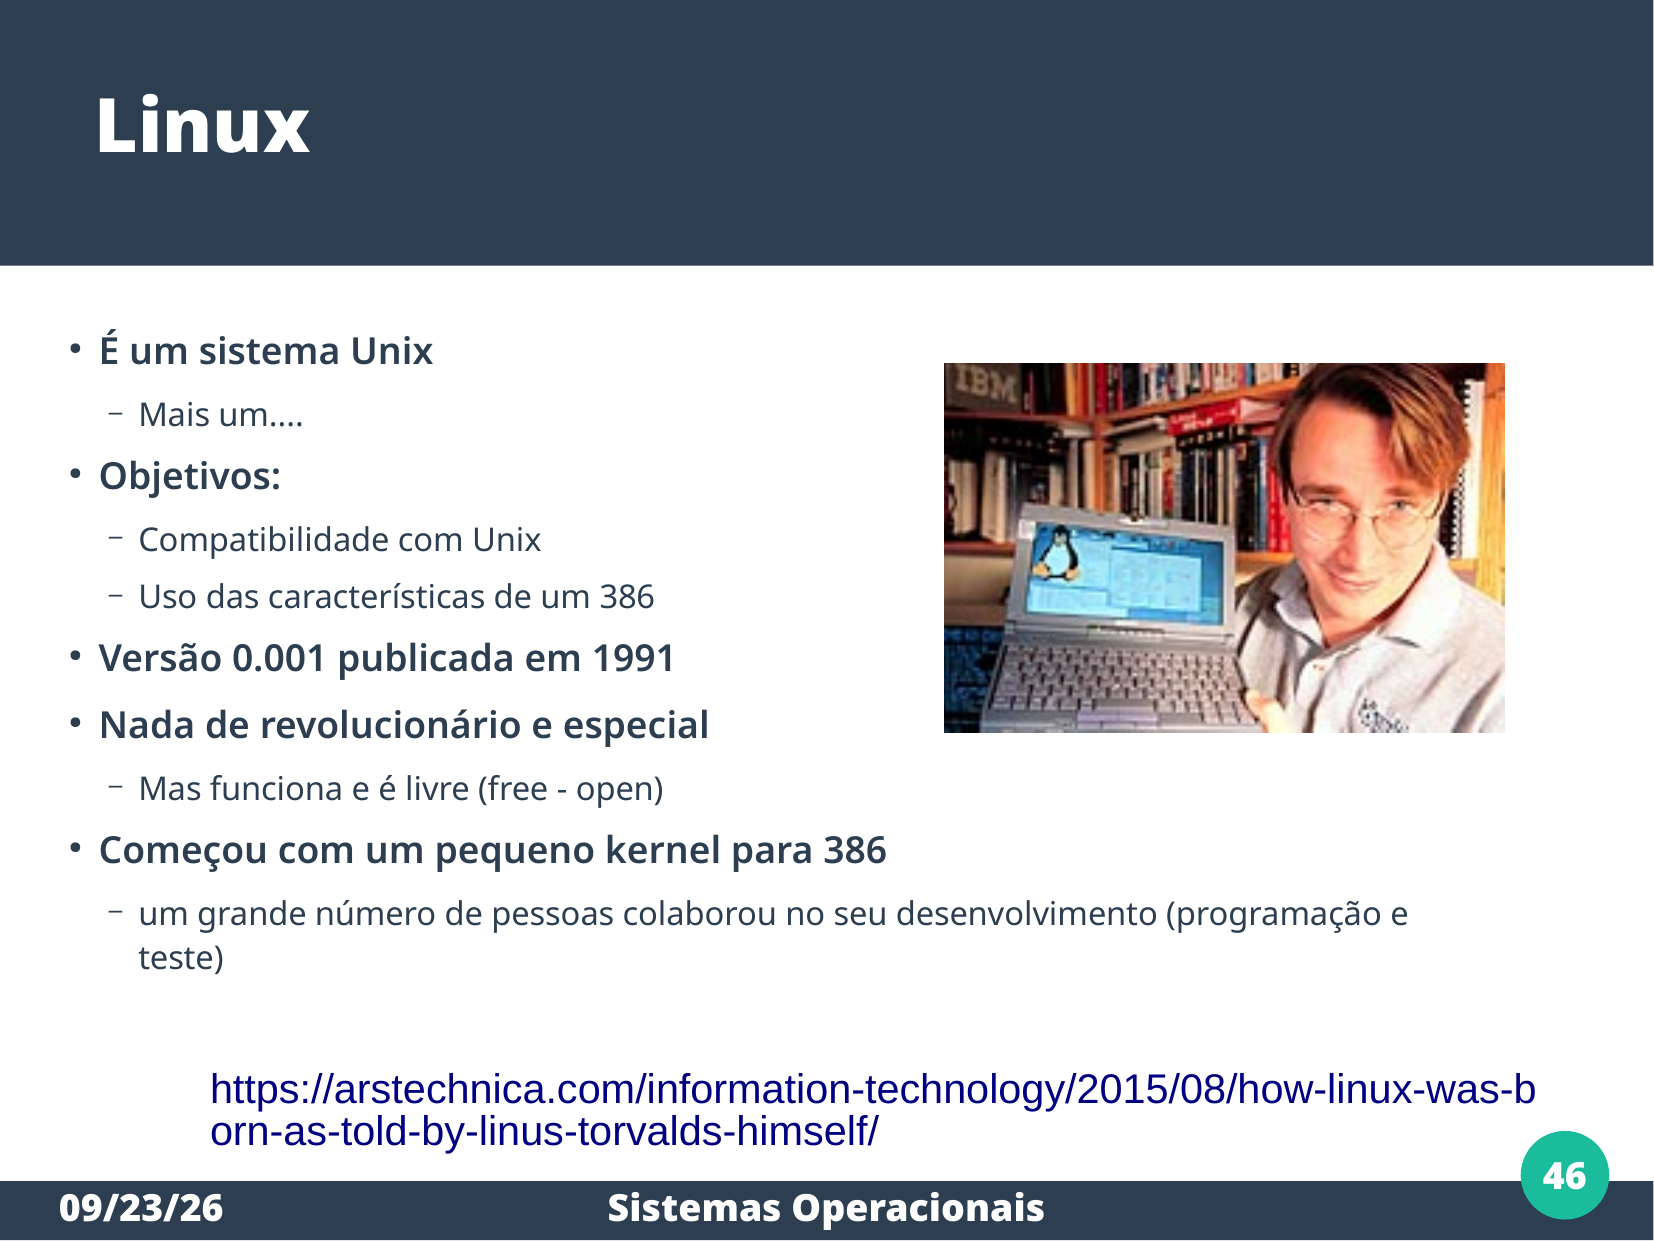

Linux
# É um sistema Unix
Mais um....
Objetivos:
Compatibilidade com Unix
Uso das características de um 386
Versão 0.001 publicada em 1991
Nada de revolucionário e especial
Mas funciona e é livre (free - open)
Começou com um pequeno kernel para 386
um grande número de pessoas colaborou no seu desenvolvimento (programação e teste)
https://arstechnica.com/information-technology/2015/08/how-linux-was-born-as-told-by-linus-torvalds-himself/
46
Sistemas Operacionais